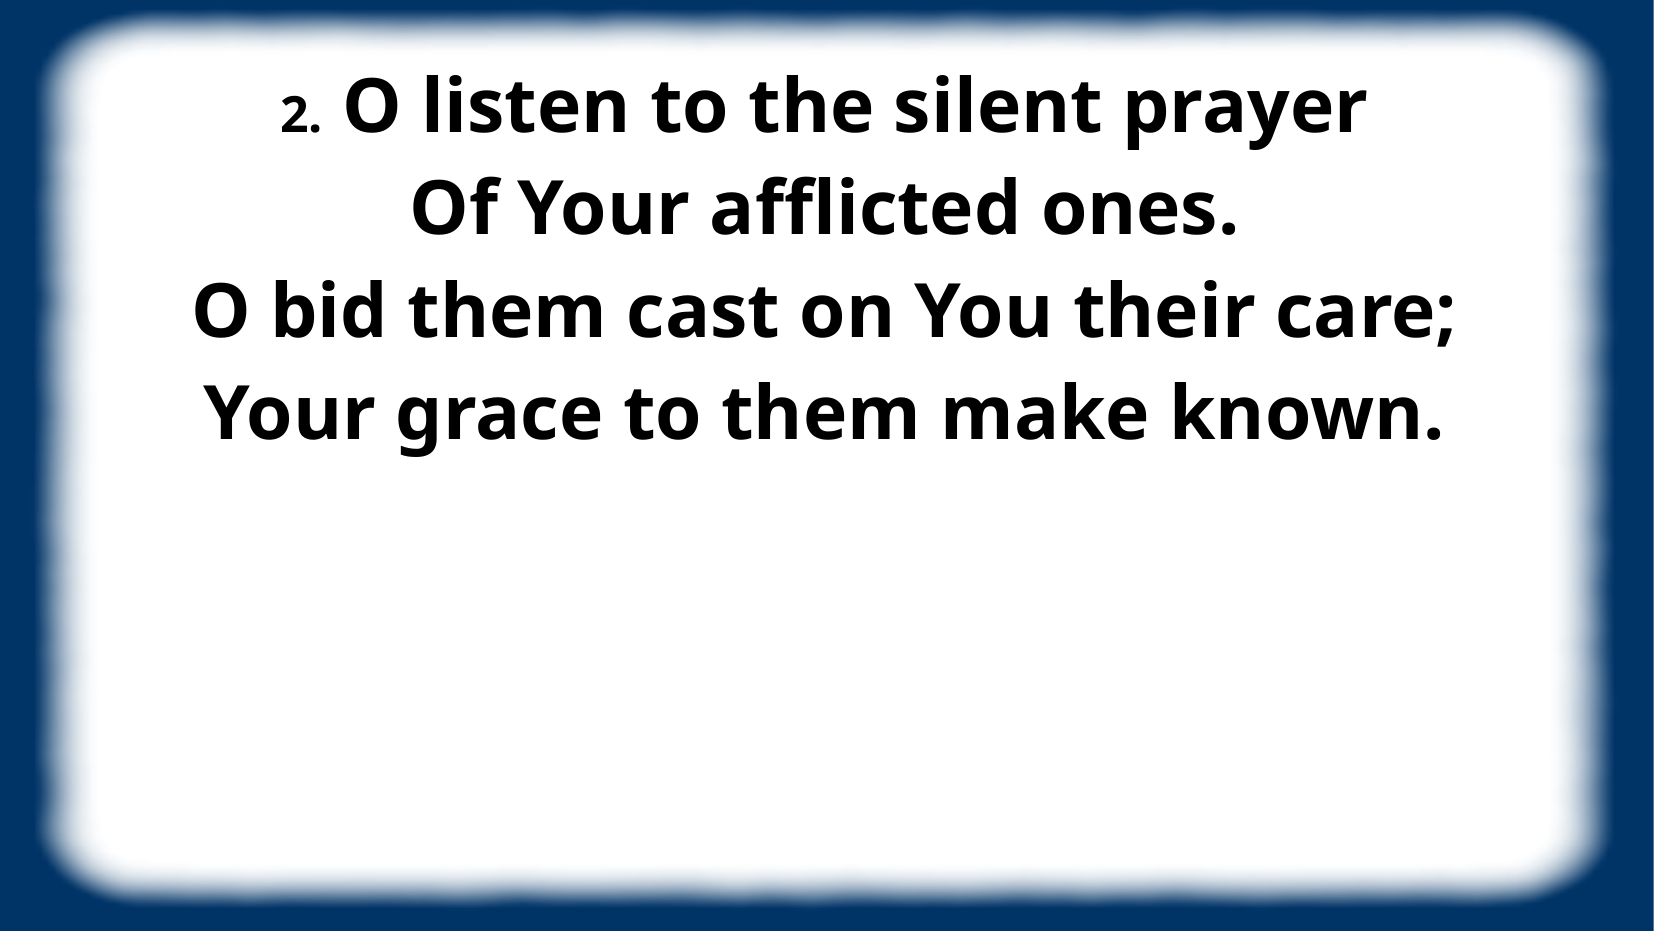

2. O listen to the silent prayer
Of Your afflicted ones.
O bid them cast on You their care;
Your grace to them make known.